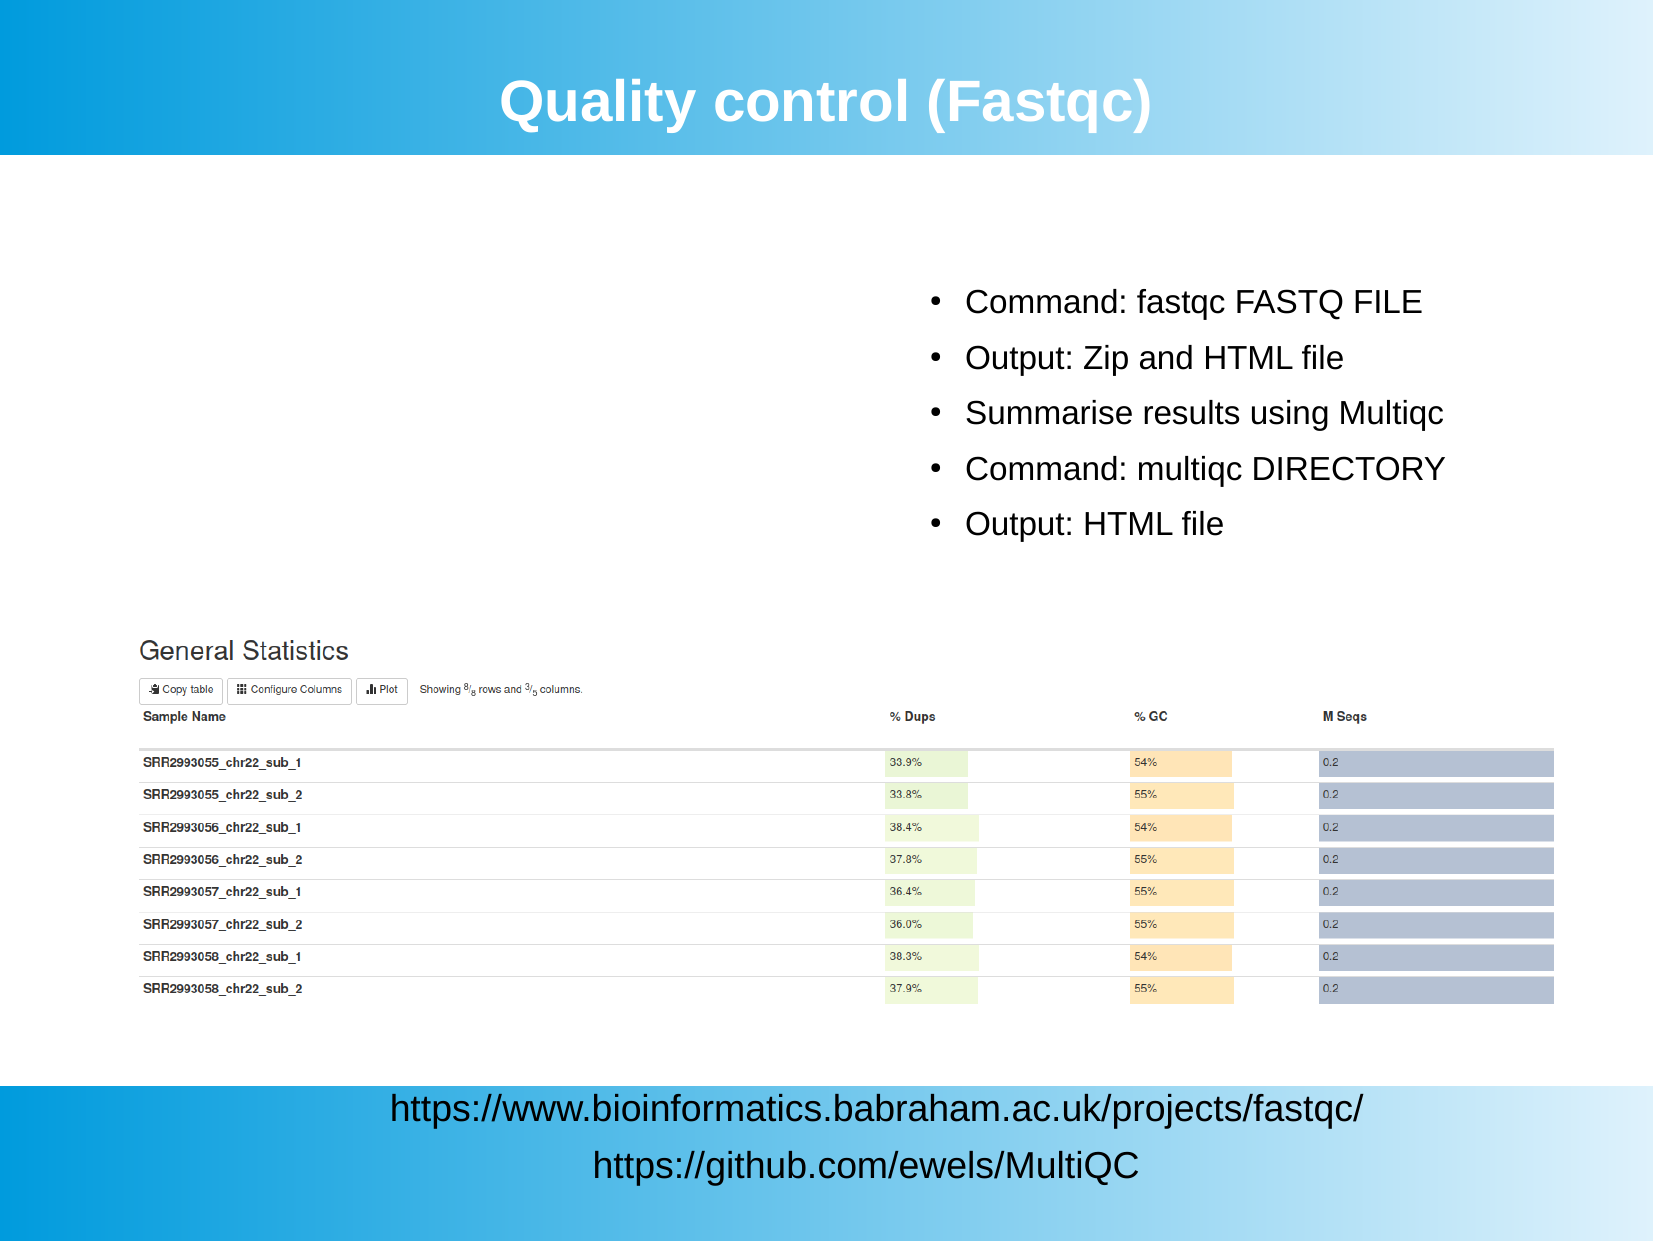

# Quality control (Fastqc)
Command: fastqc FASTQ FILE
Output: Zip and HTML file
Summarise results using Multiqc
Command: multiqc DIRECTORY
Output: HTML file
https://www.bioinformatics.babraham.ac.uk/projects/fastqc/
https://github.com/ewels/MultiQC